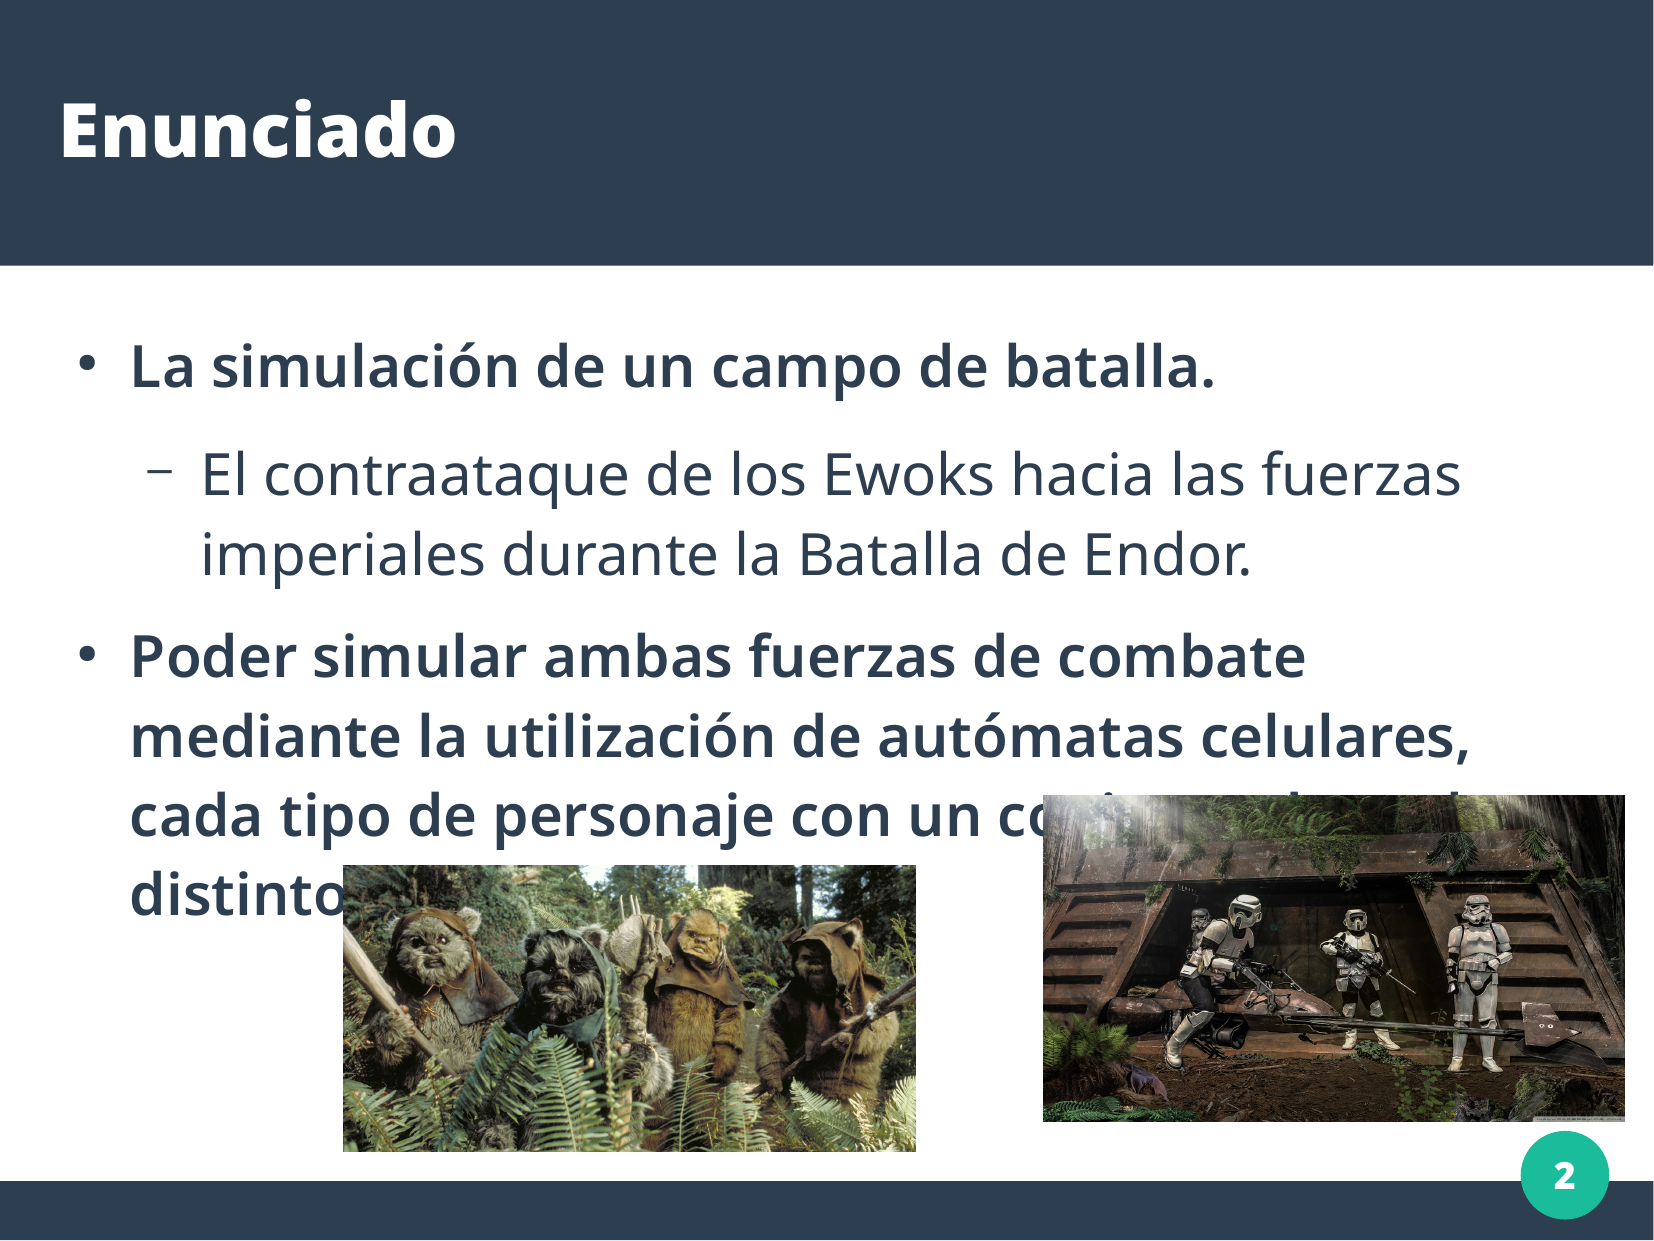

# Enunciado
La simulación de un campo de batalla.
El contraataque de los Ewoks hacia las fuerzas imperiales durante la Batalla de Endor.
Poder simular ambas fuerzas de combate mediante la utilización de autómatas celulares, cada tipo de personaje con un conjunto de reglas distinto.
2